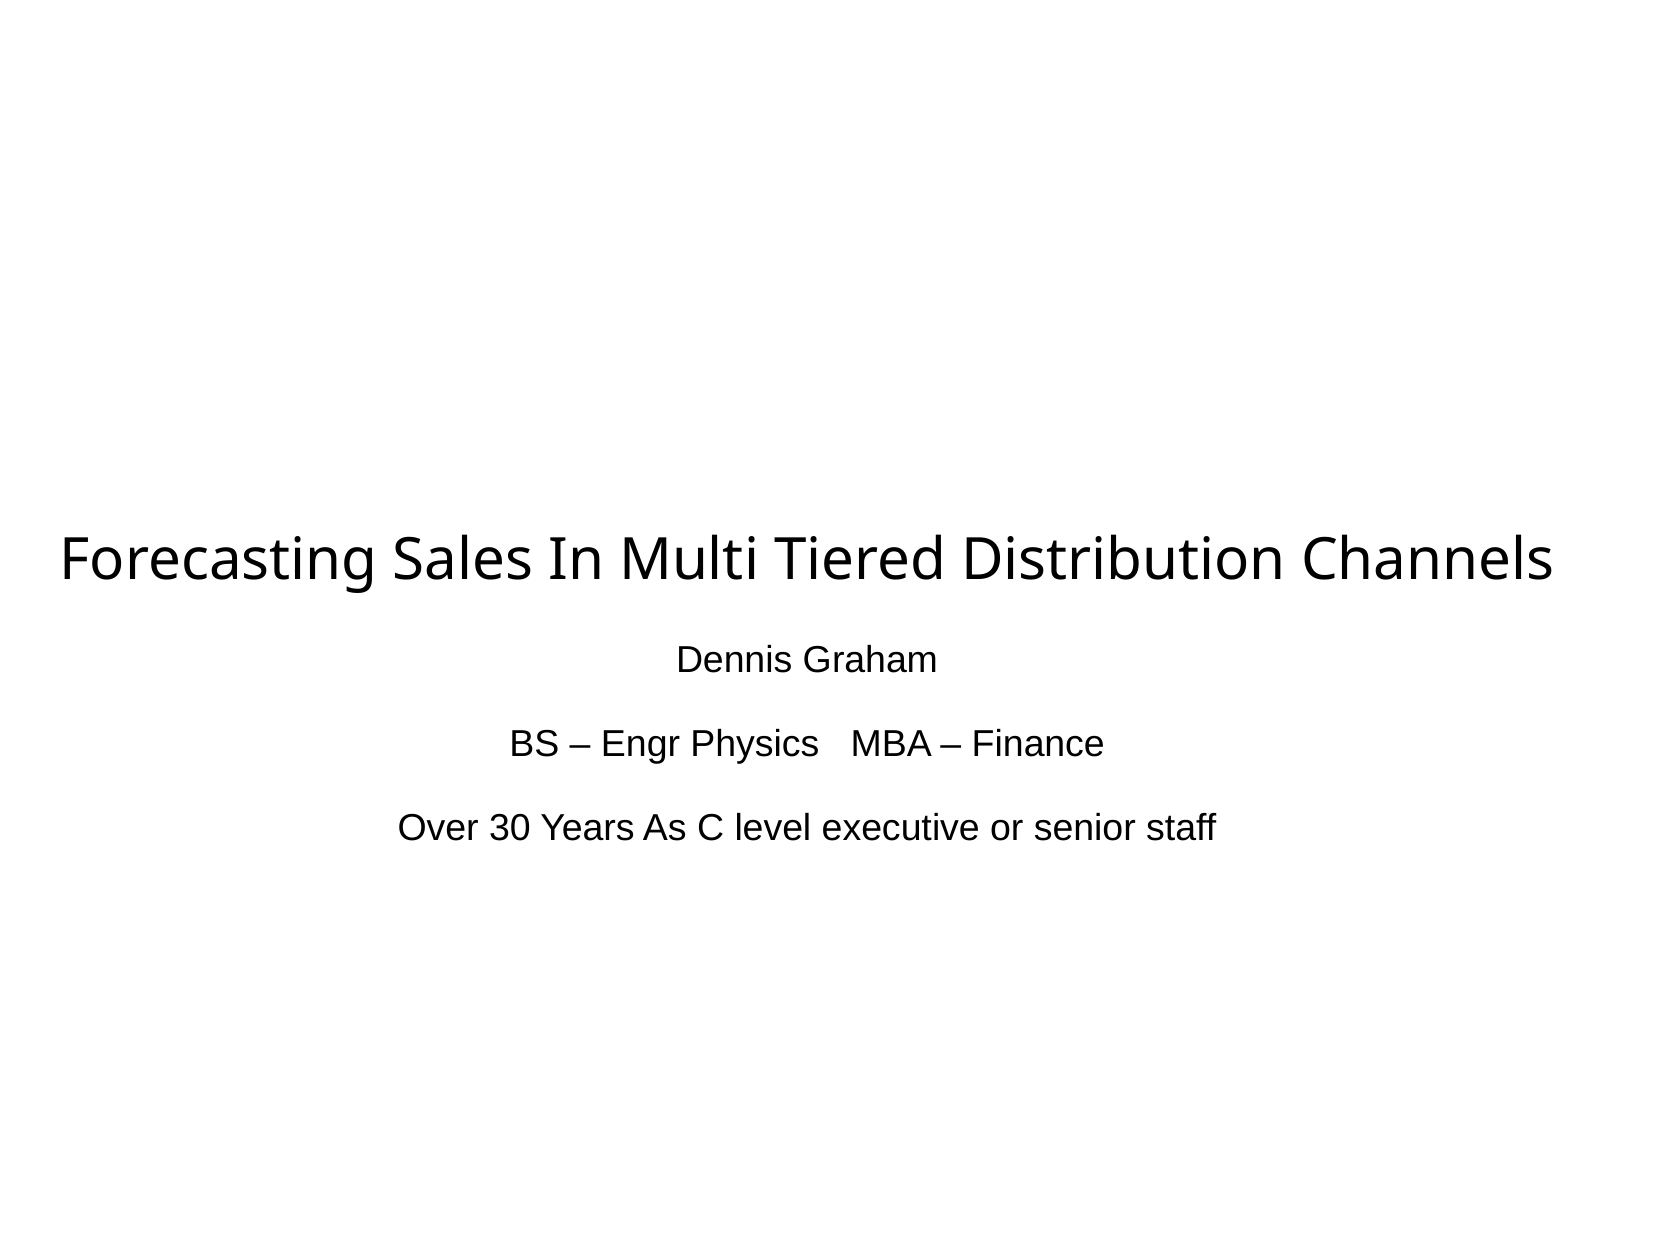

Forecasting Sales In Multi Tiered Distribution Channels
Dennis Graham
BS – Engr Physics MBA – Finance
Over 30 Years As C level executive or senior staff